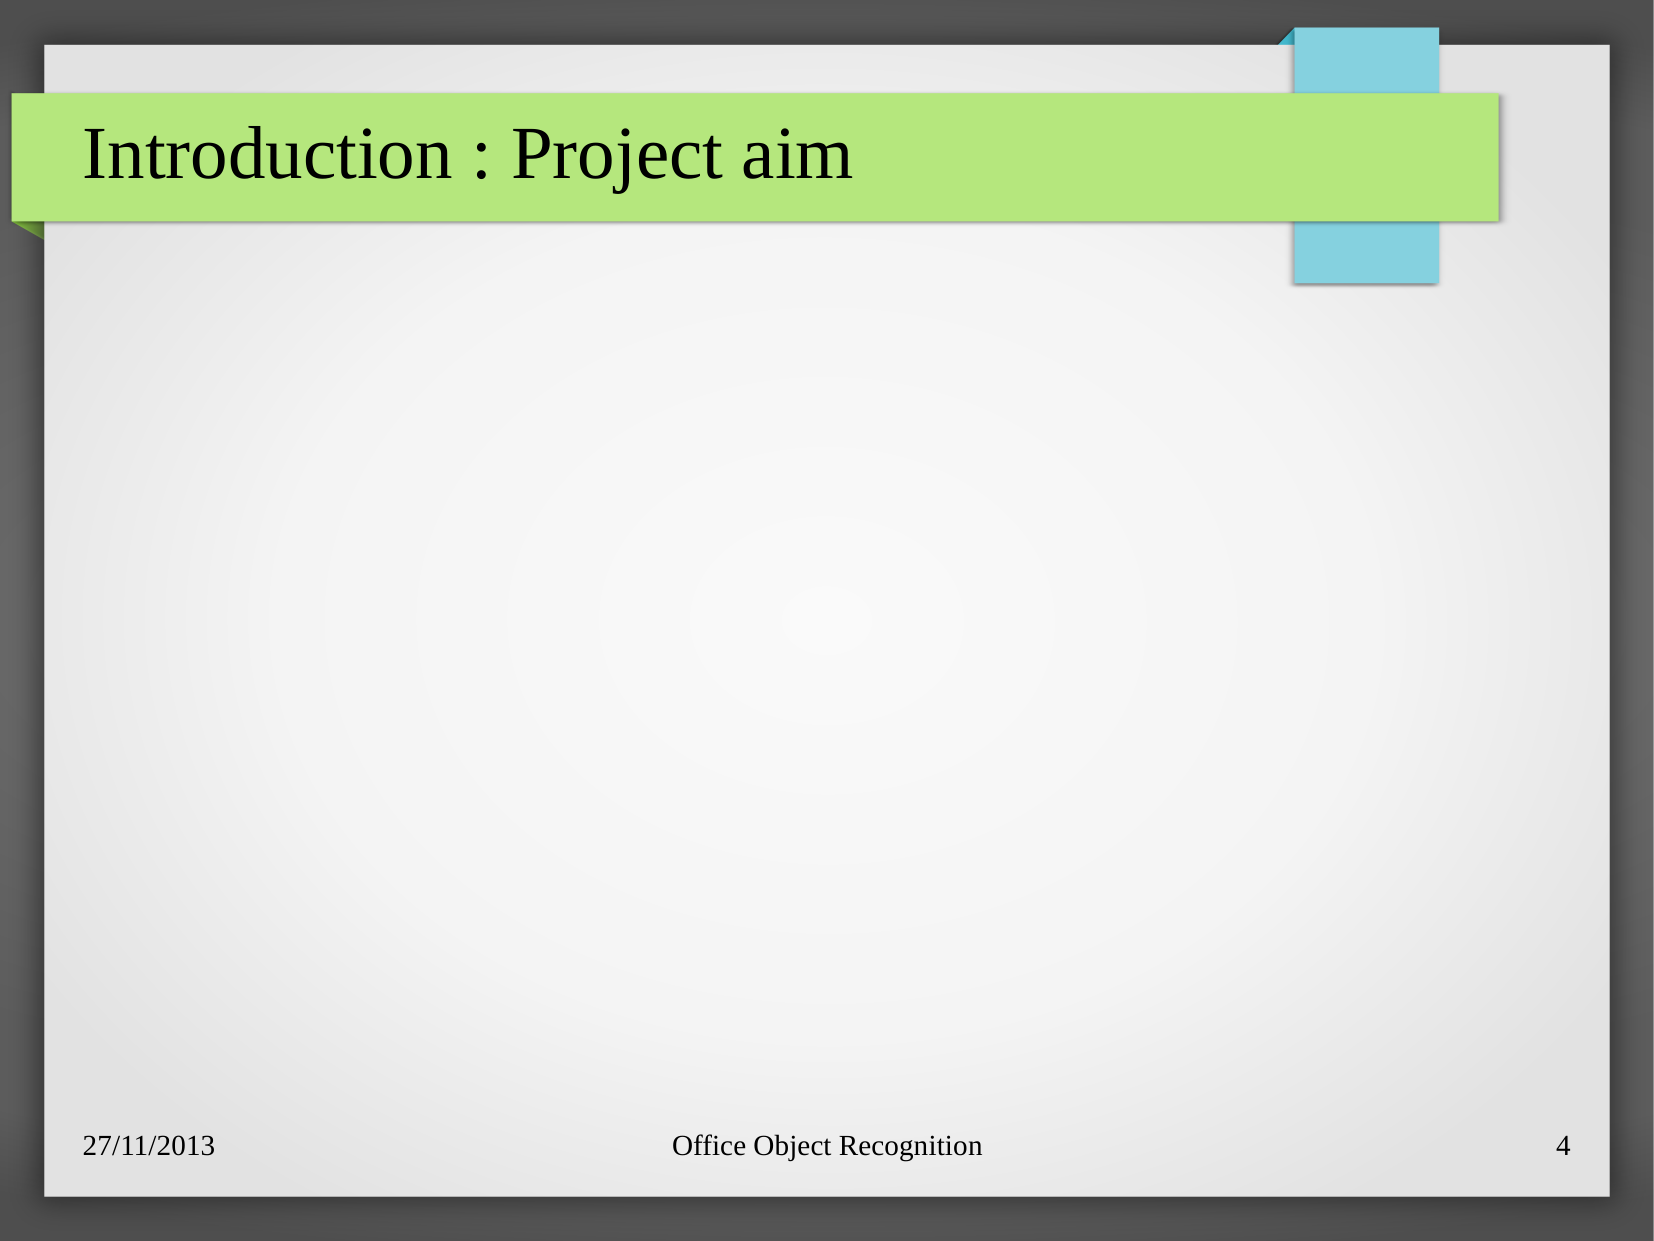

# Introduction : Project aim
27/11/2013
Office Object Recognition
4